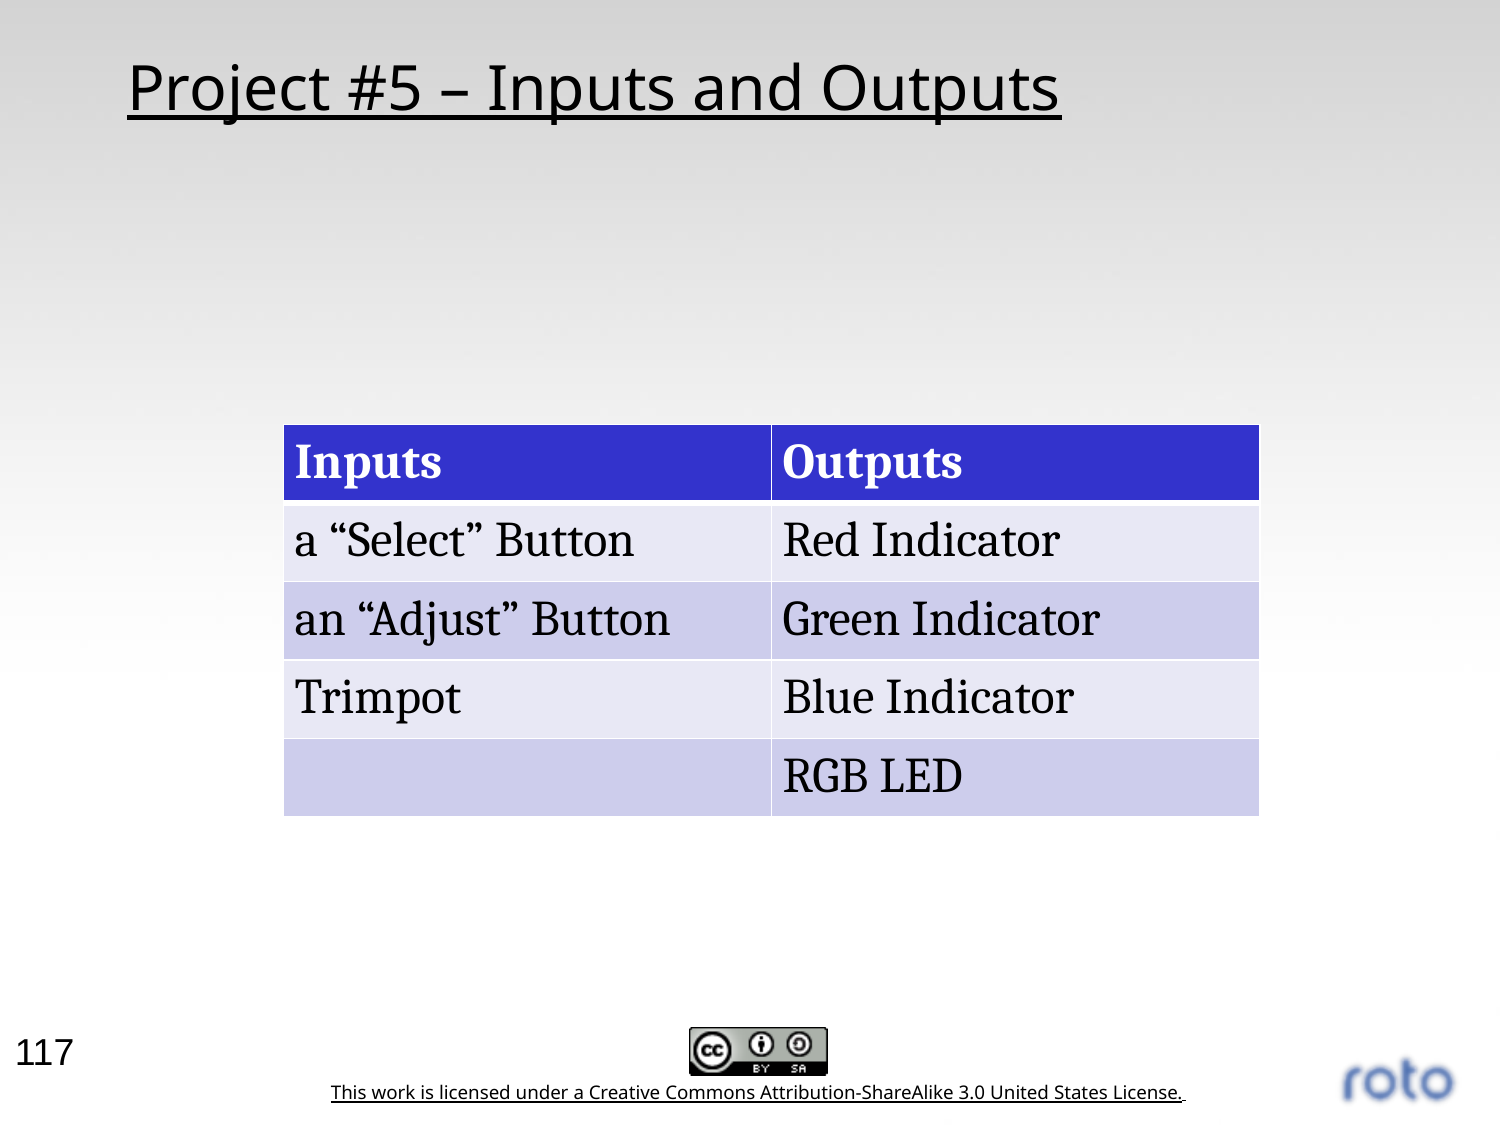

# Project #5 – Inputs and Outputs
| Inputs | Outputs |
| --- | --- |
| a “Select” Button | Red Indicator |
| an “Adjust” Button | Green Indicator |
| Trimpot | Blue Indicator |
| | RGB LED |